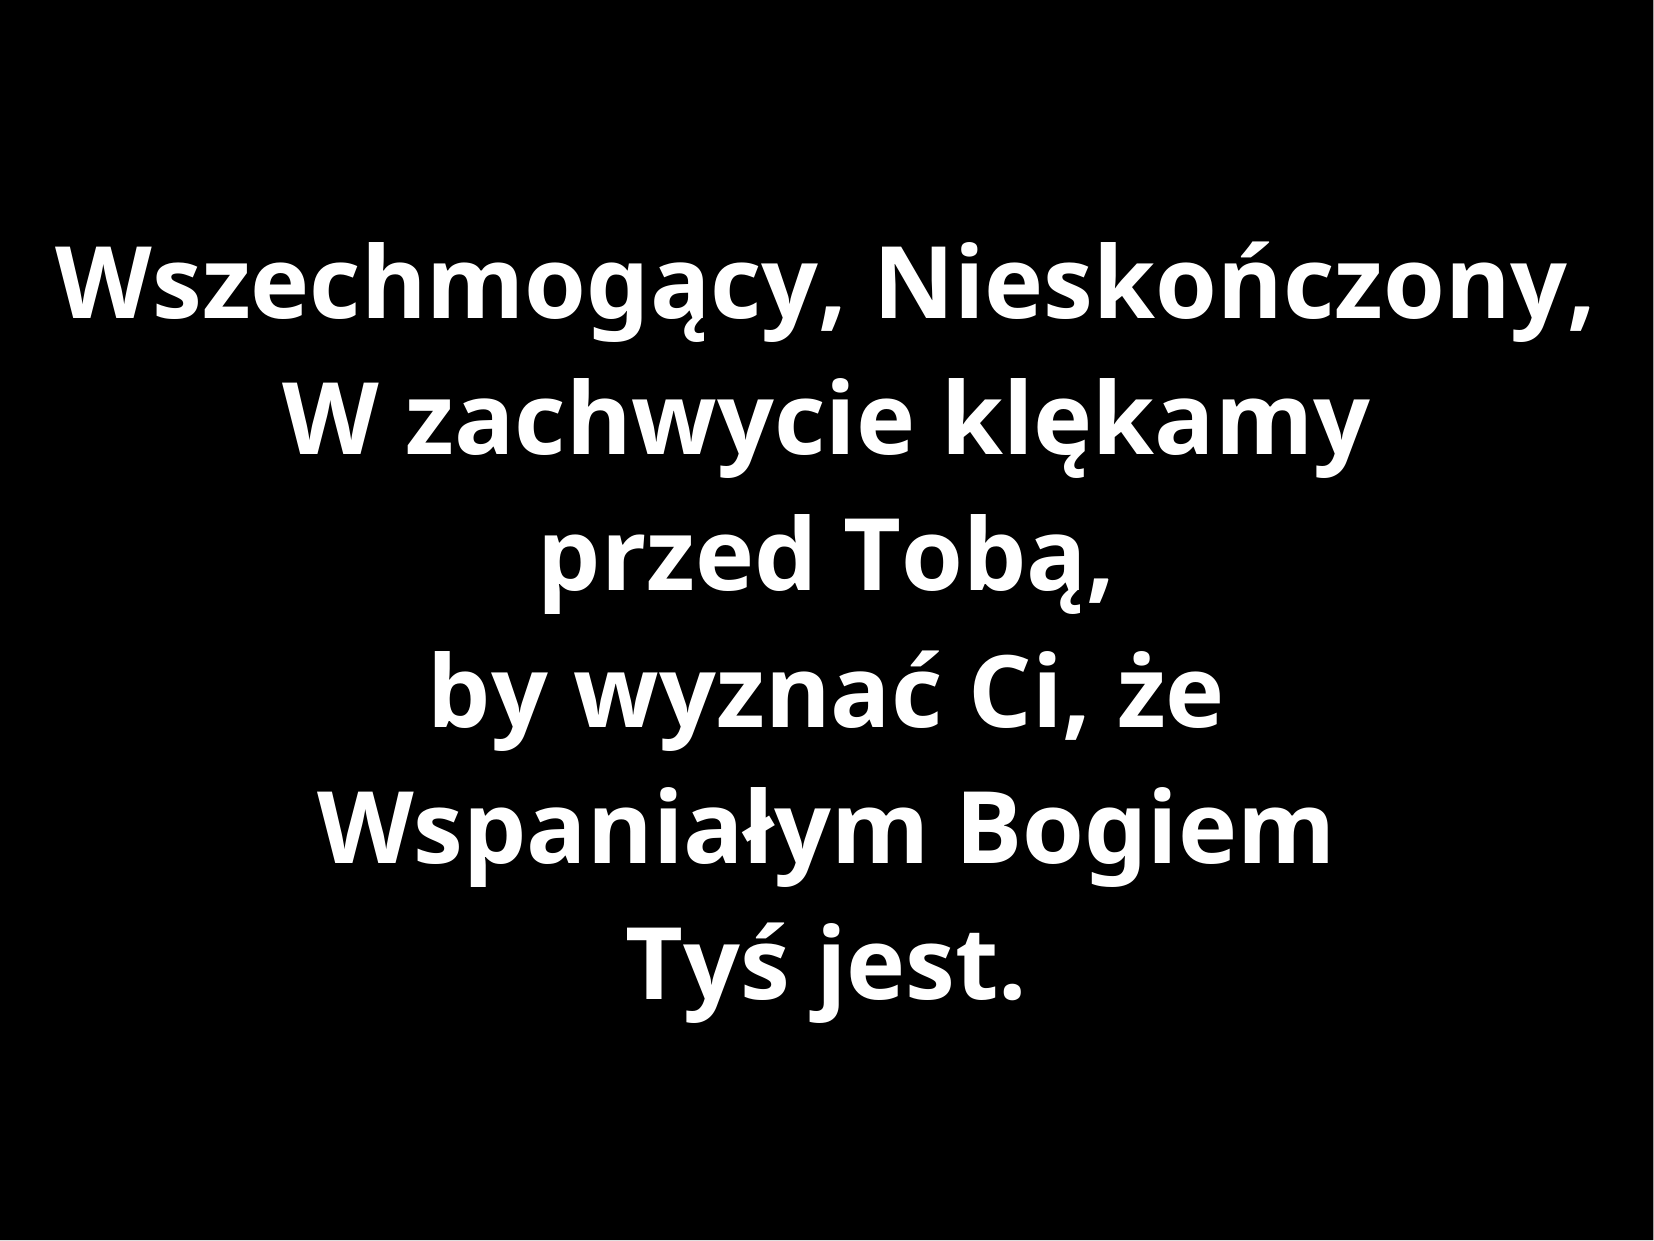

# Wszechmogący, Nieskończony, W zachwycie klękamy przed Tobą, by wyznać Ci, że Wspaniałym Bogiem Tyś jest.